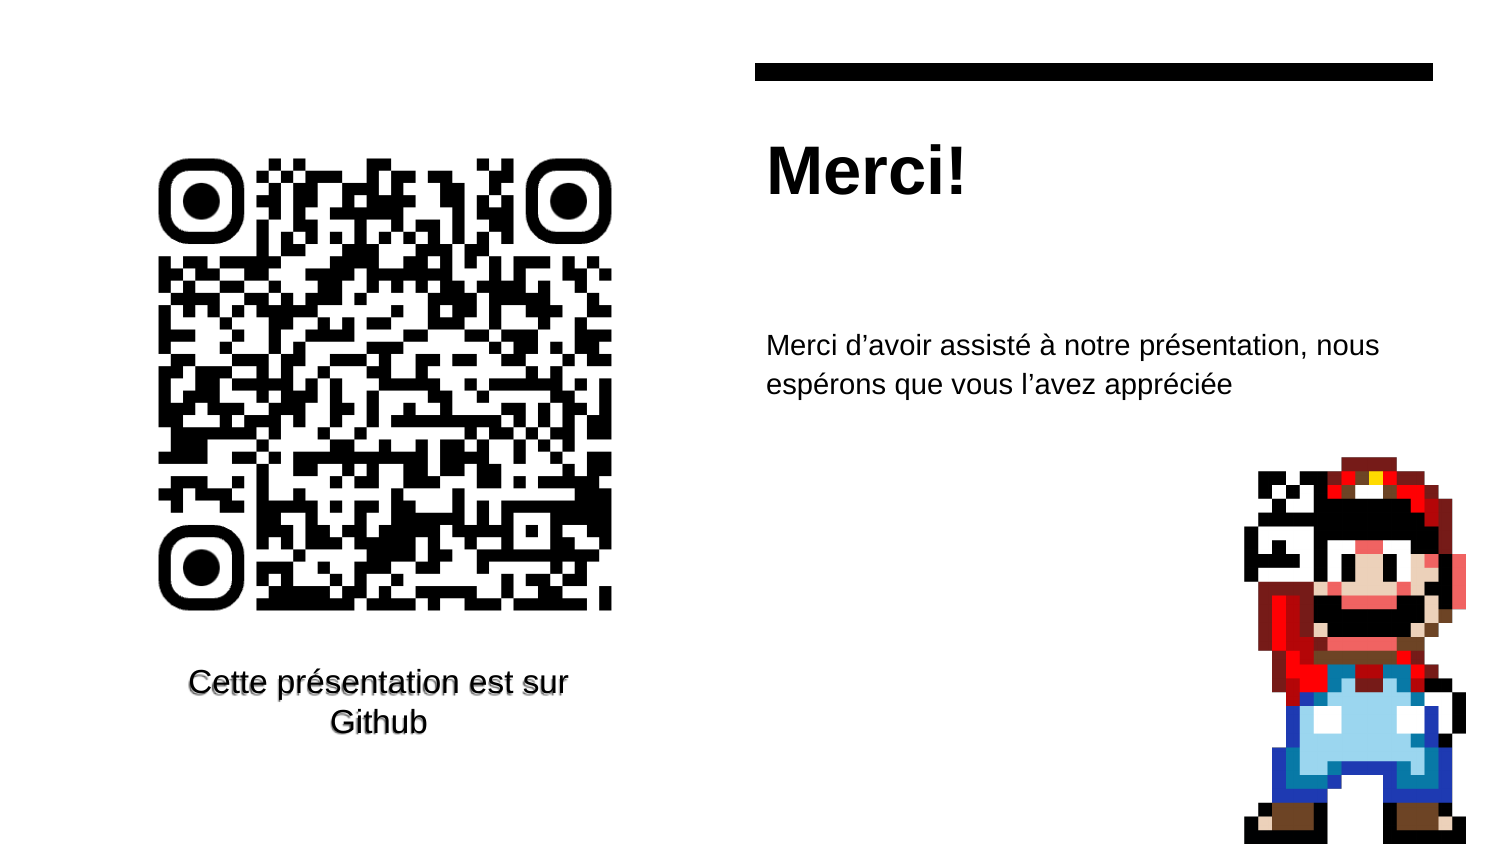

# Merci!
Merci d’avoir assisté à notre présentation, nous espérons que vous l’avez appréciée
Cette présentation est sur Github